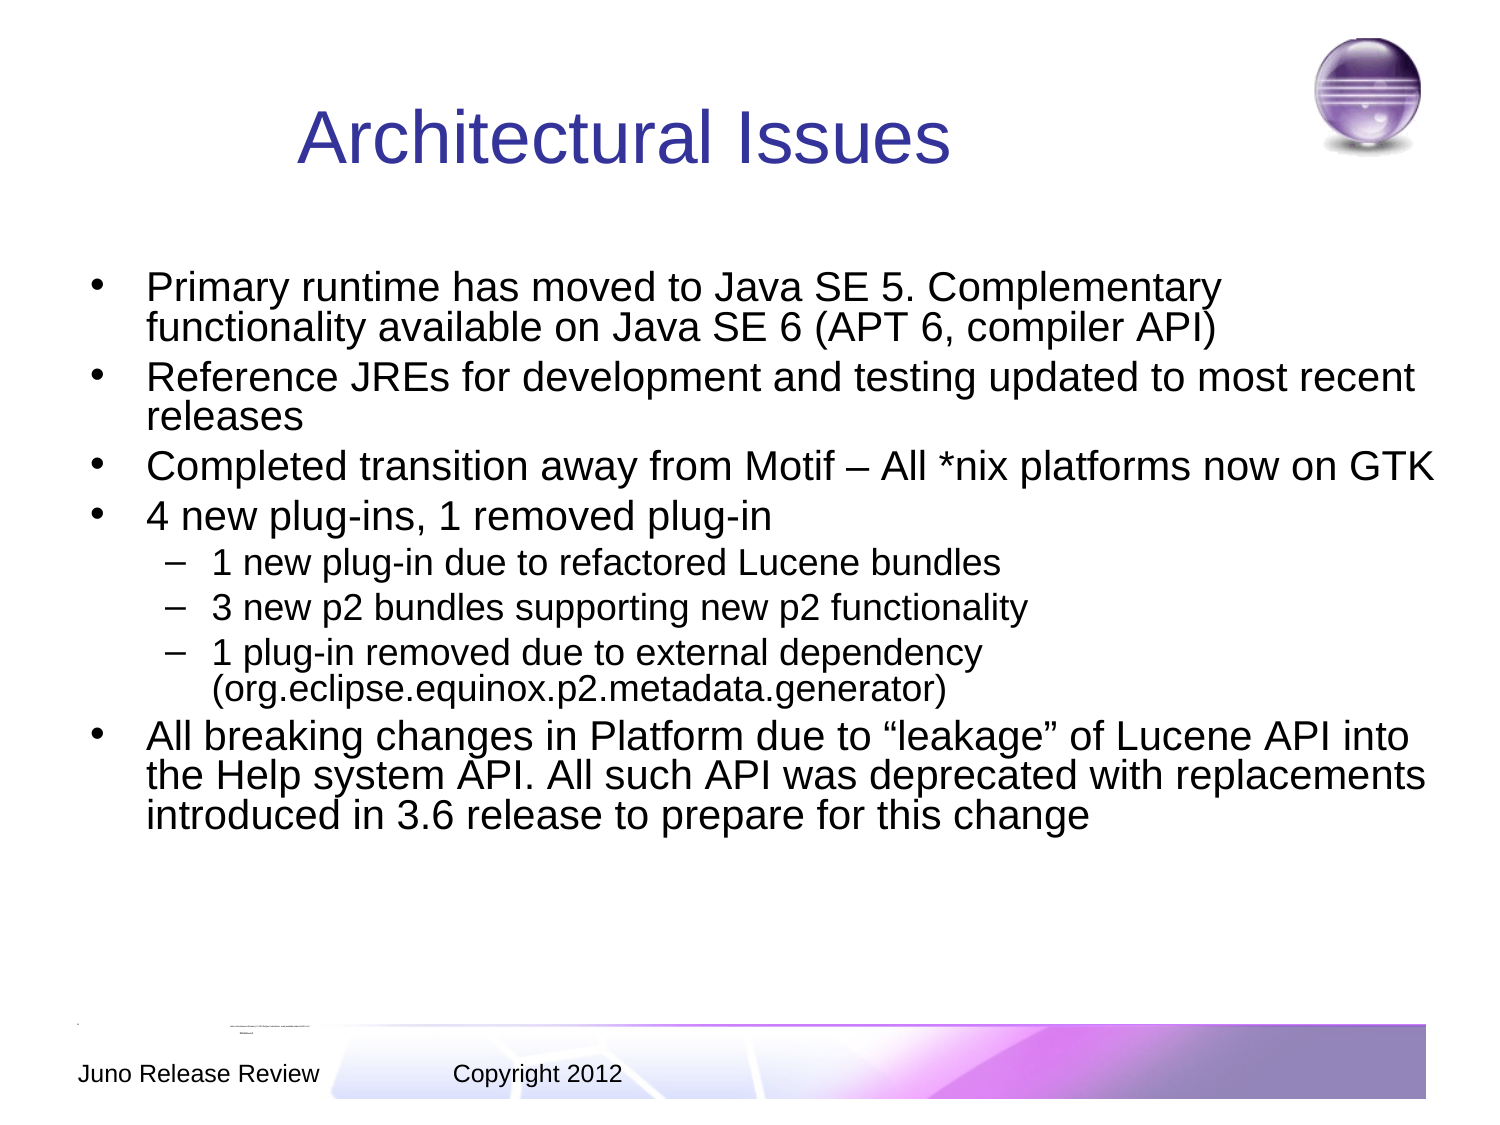

# Architectural Issues
Primary runtime has moved to Java SE 5. Complementary functionality available on Java SE 6 (APT 6, compiler API)
Reference JREs for development and testing updated to most recent releases
Completed transition away from Motif – All *nix platforms now on GTK
4 new plug-ins, 1 removed plug-in
1 new plug-in due to refactored Lucene bundles
3 new p2 bundles supporting new p2 functionality
1 plug-in removed due to external dependency (org.eclipse.equinox.p2.metadata.generator)
All breaking changes in Platform due to “leakage” of Lucene API into the Help system API. All such API was deprecated with replacements introduced in 3.6 release to prepare for this change
15
Copyright 2012